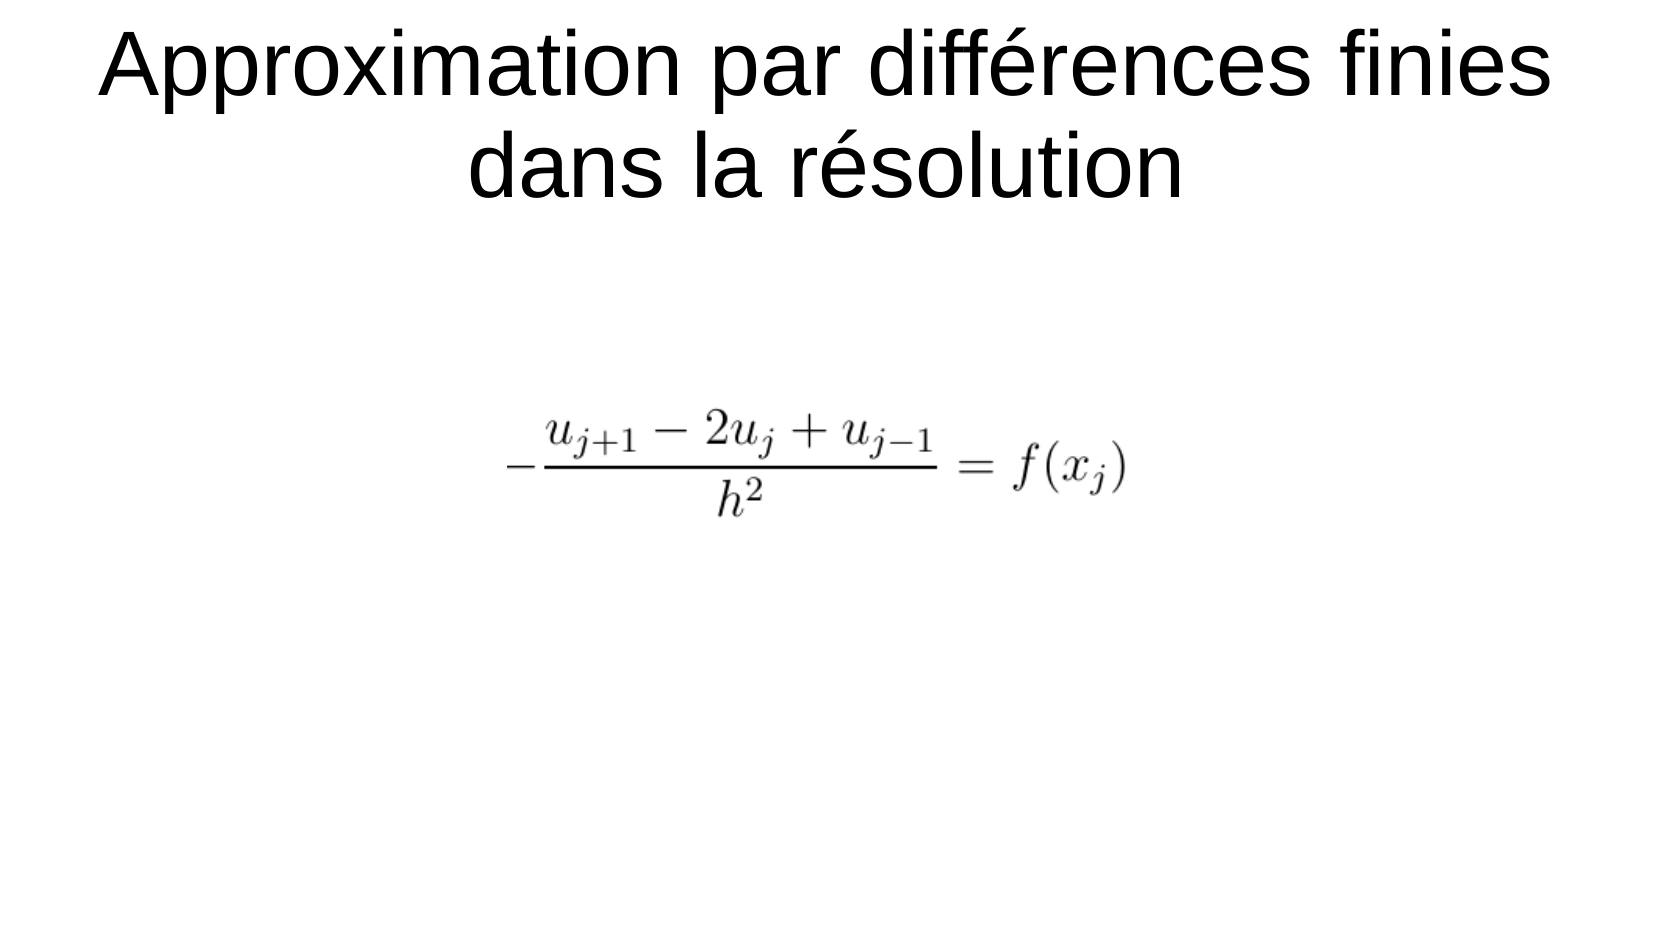

# Approximation par différences finies dans la résolution